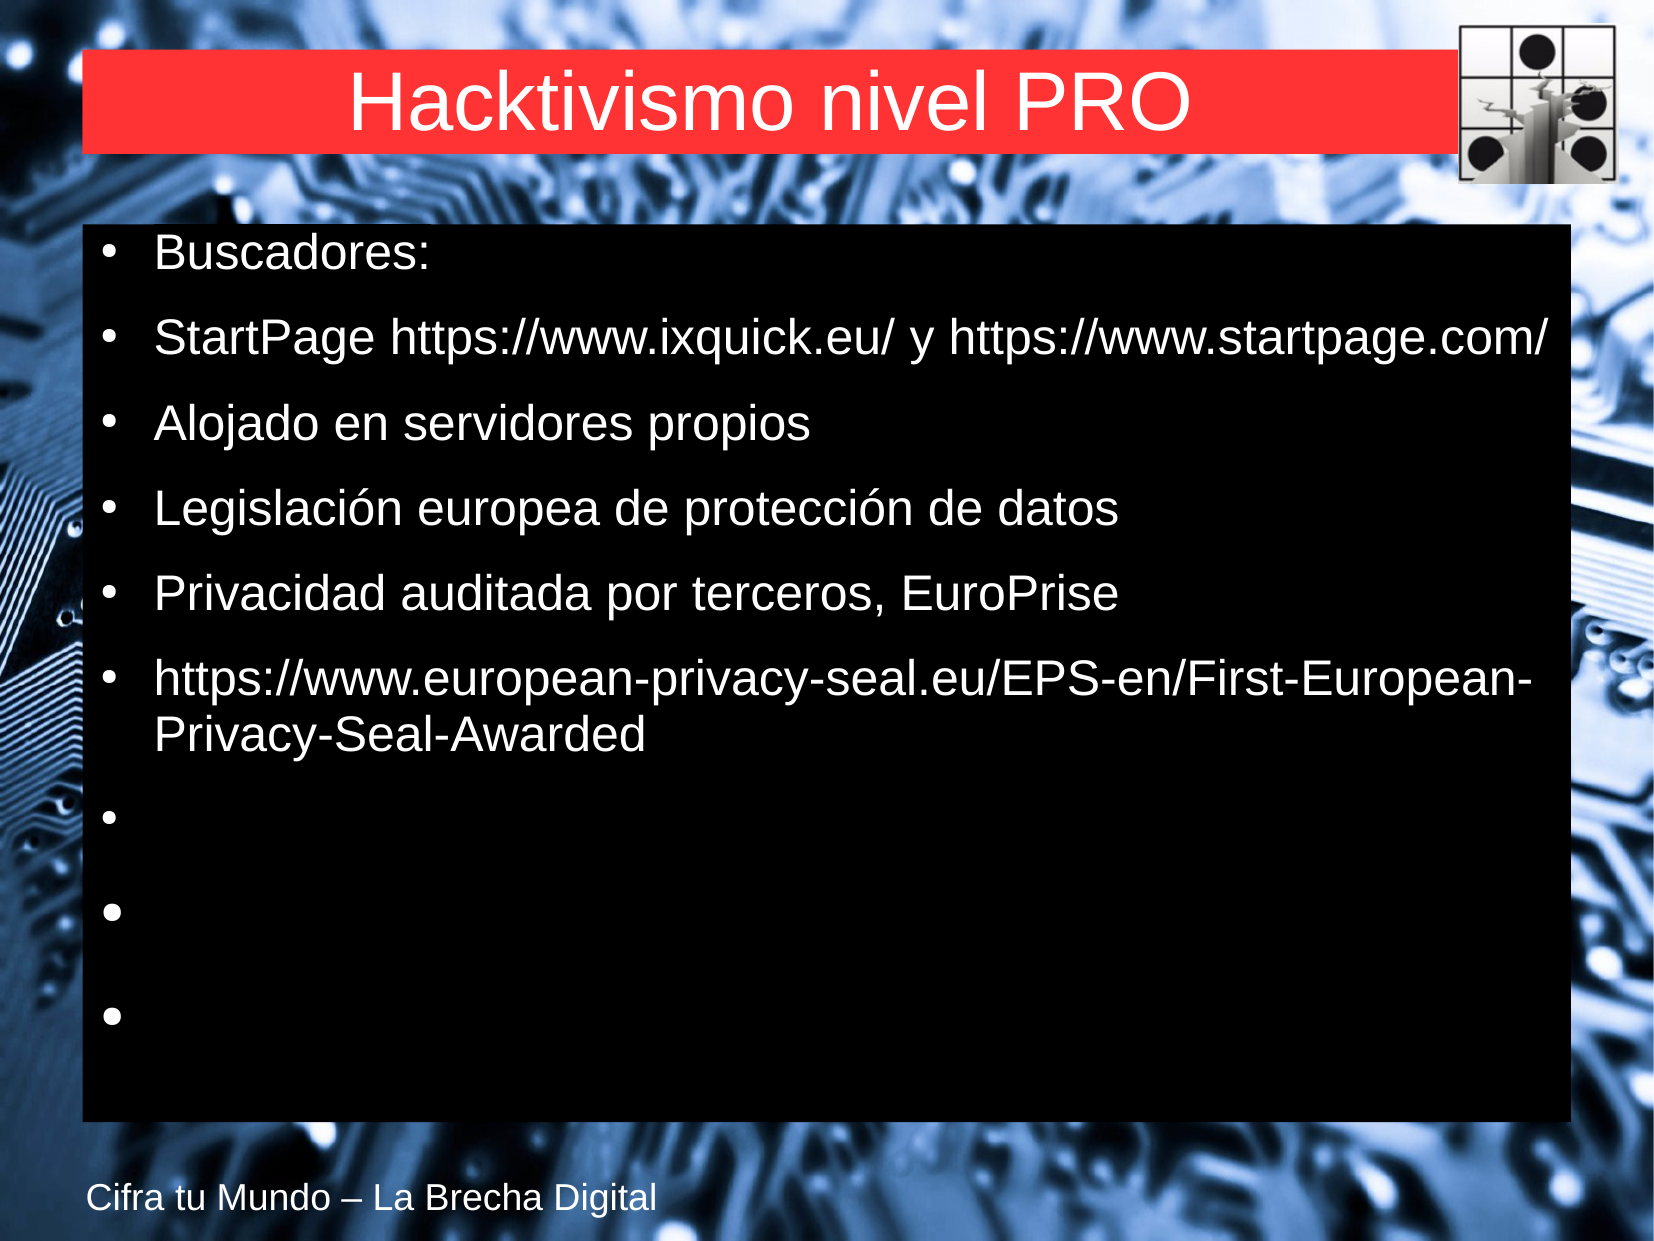

Tráfico de datos seguro con Tor y/o VPN
Hacktivismo nivel PRO
# Buscadores:
StartPage https://www.ixquick.eu/ y https://www.startpage.com/
Alojado en servidores propios
Legislación europea de protección de datos
Privacidad auditada por terceros, EuroPrise
https://www.european-privacy-seal.eu/EPS-en/First-European-Privacy-Seal-Awarded
Cifra tu Mundo – La Brecha Digital